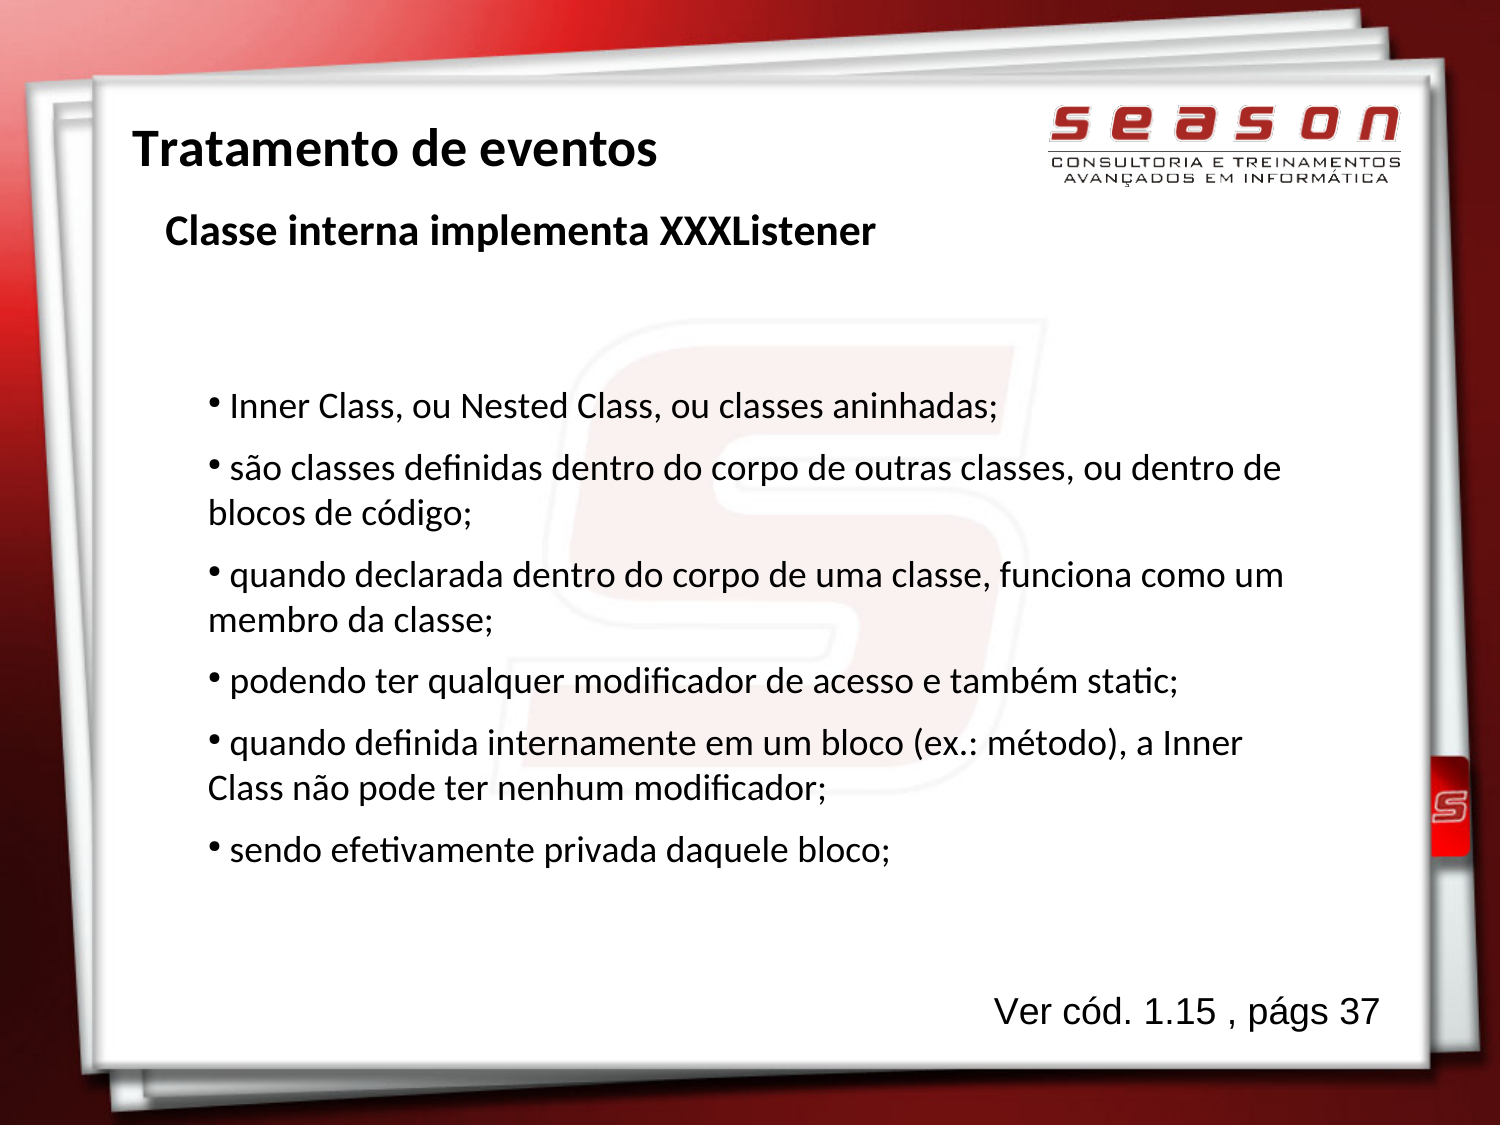

# Tratamento de eventos
Classe interna implementa XXXListener
 Inner Class, ou Nested Class, ou classes aninhadas;
 são classes definidas dentro do corpo de outras classes, ou dentro de blocos de código;
 quando declarada dentro do corpo de uma classe, funciona como um membro da classe;
 podendo ter qualquer modificador de acesso e também static;
 quando definida internamente em um bloco (ex.: método), a Inner Class não pode ter nenhum modificador;
 sendo efetivamente privada daquele bloco;
Ver cód. 1.15 , págs 37